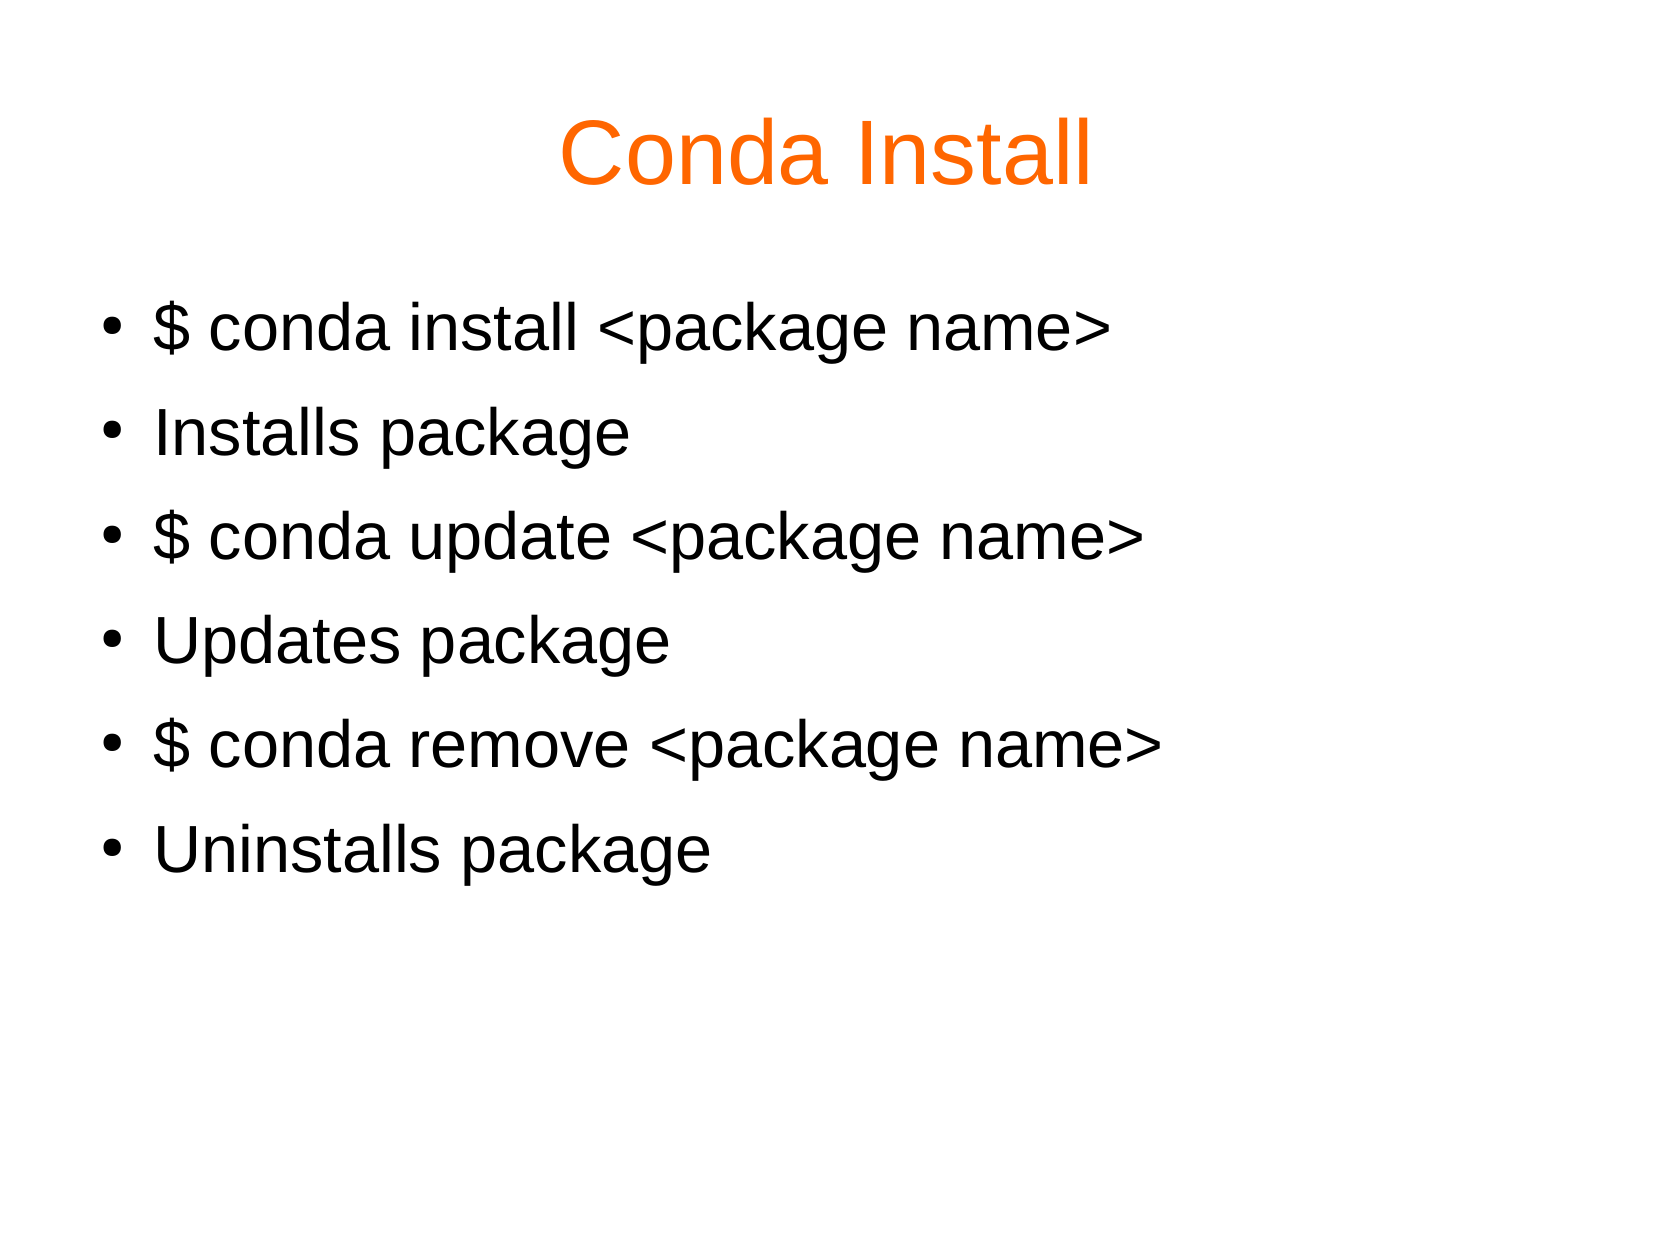

# Conda Install
$ conda install <package name>
Installs package
$ conda update <package name>
Updates package
$ conda remove <package name>
Uninstalls package